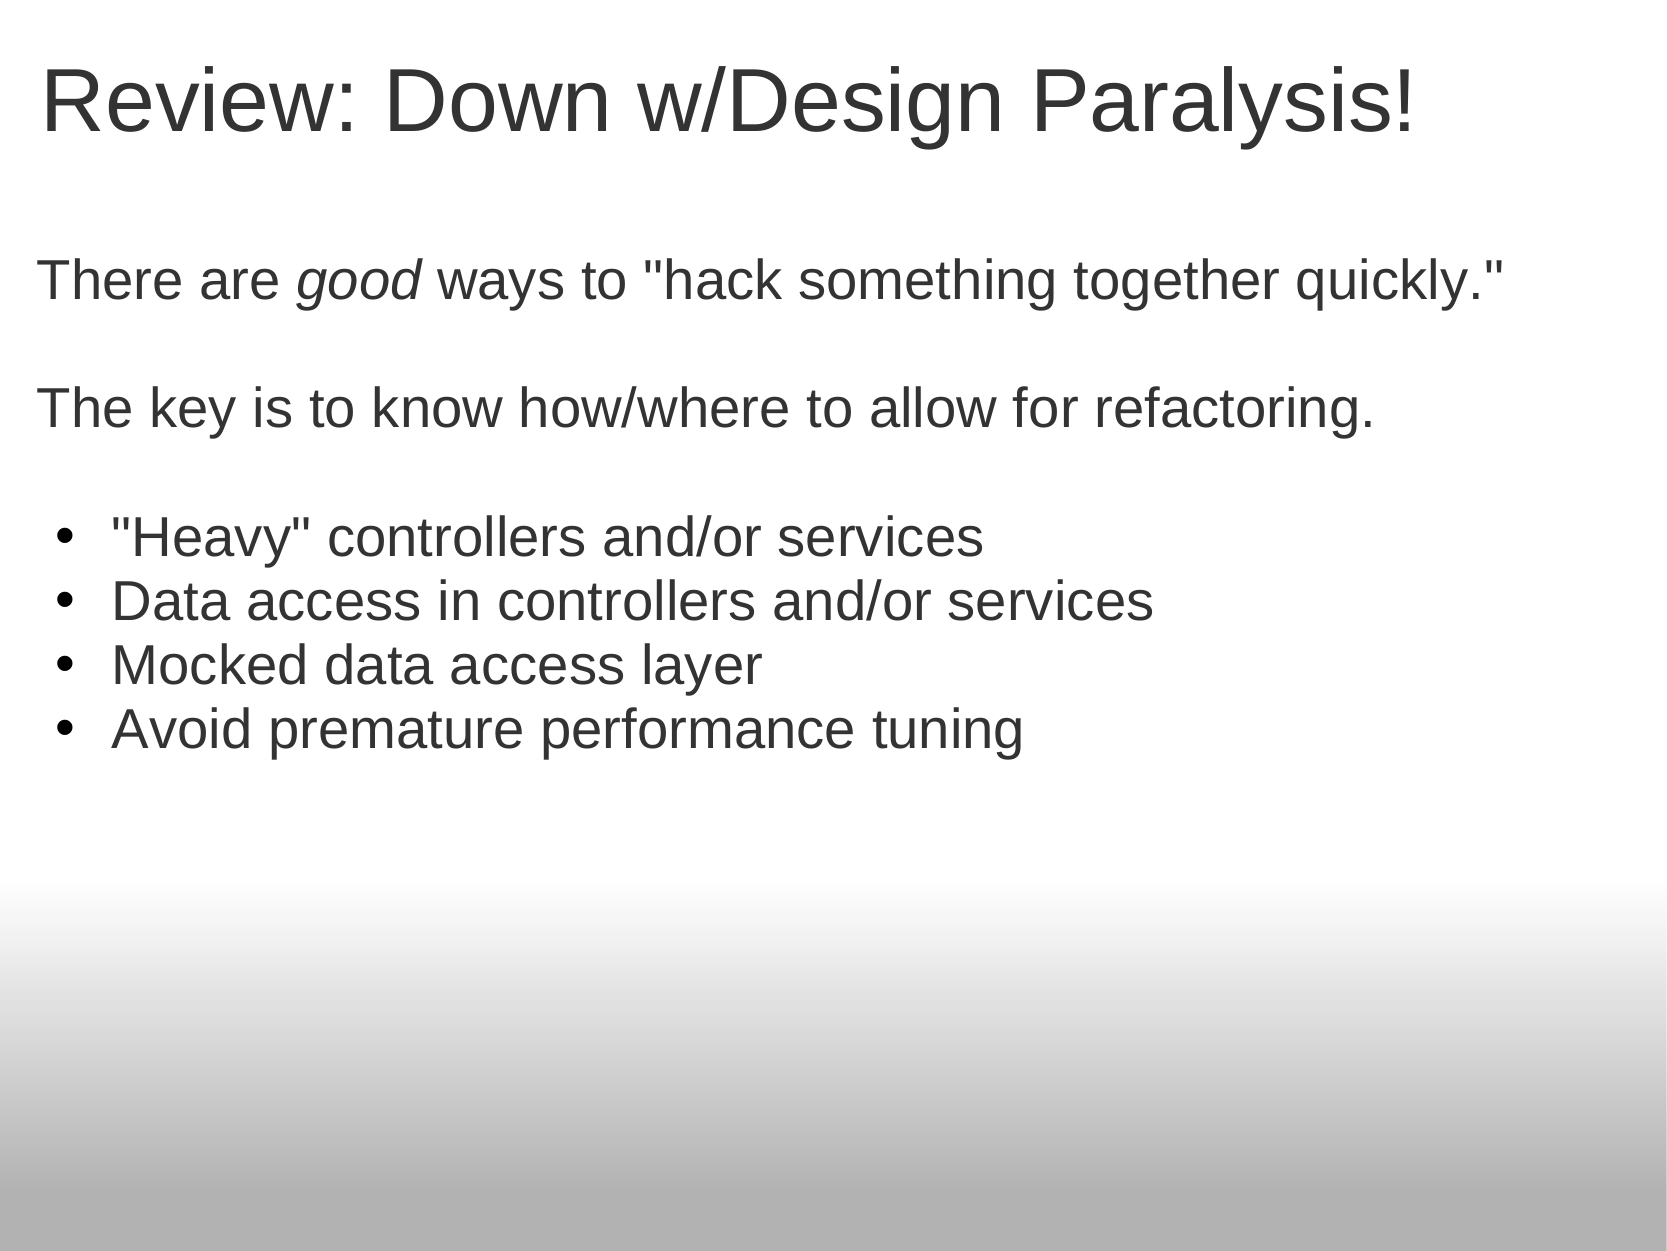

# Review: Down w/Design Paralysis!
There are good ways to "hack something together quickly."
The key is to know how/where to allow for refactoring.
"Heavy" controllers and/or services
Data access in controllers and/or services
Mocked data access layer
Avoid premature performance tuning